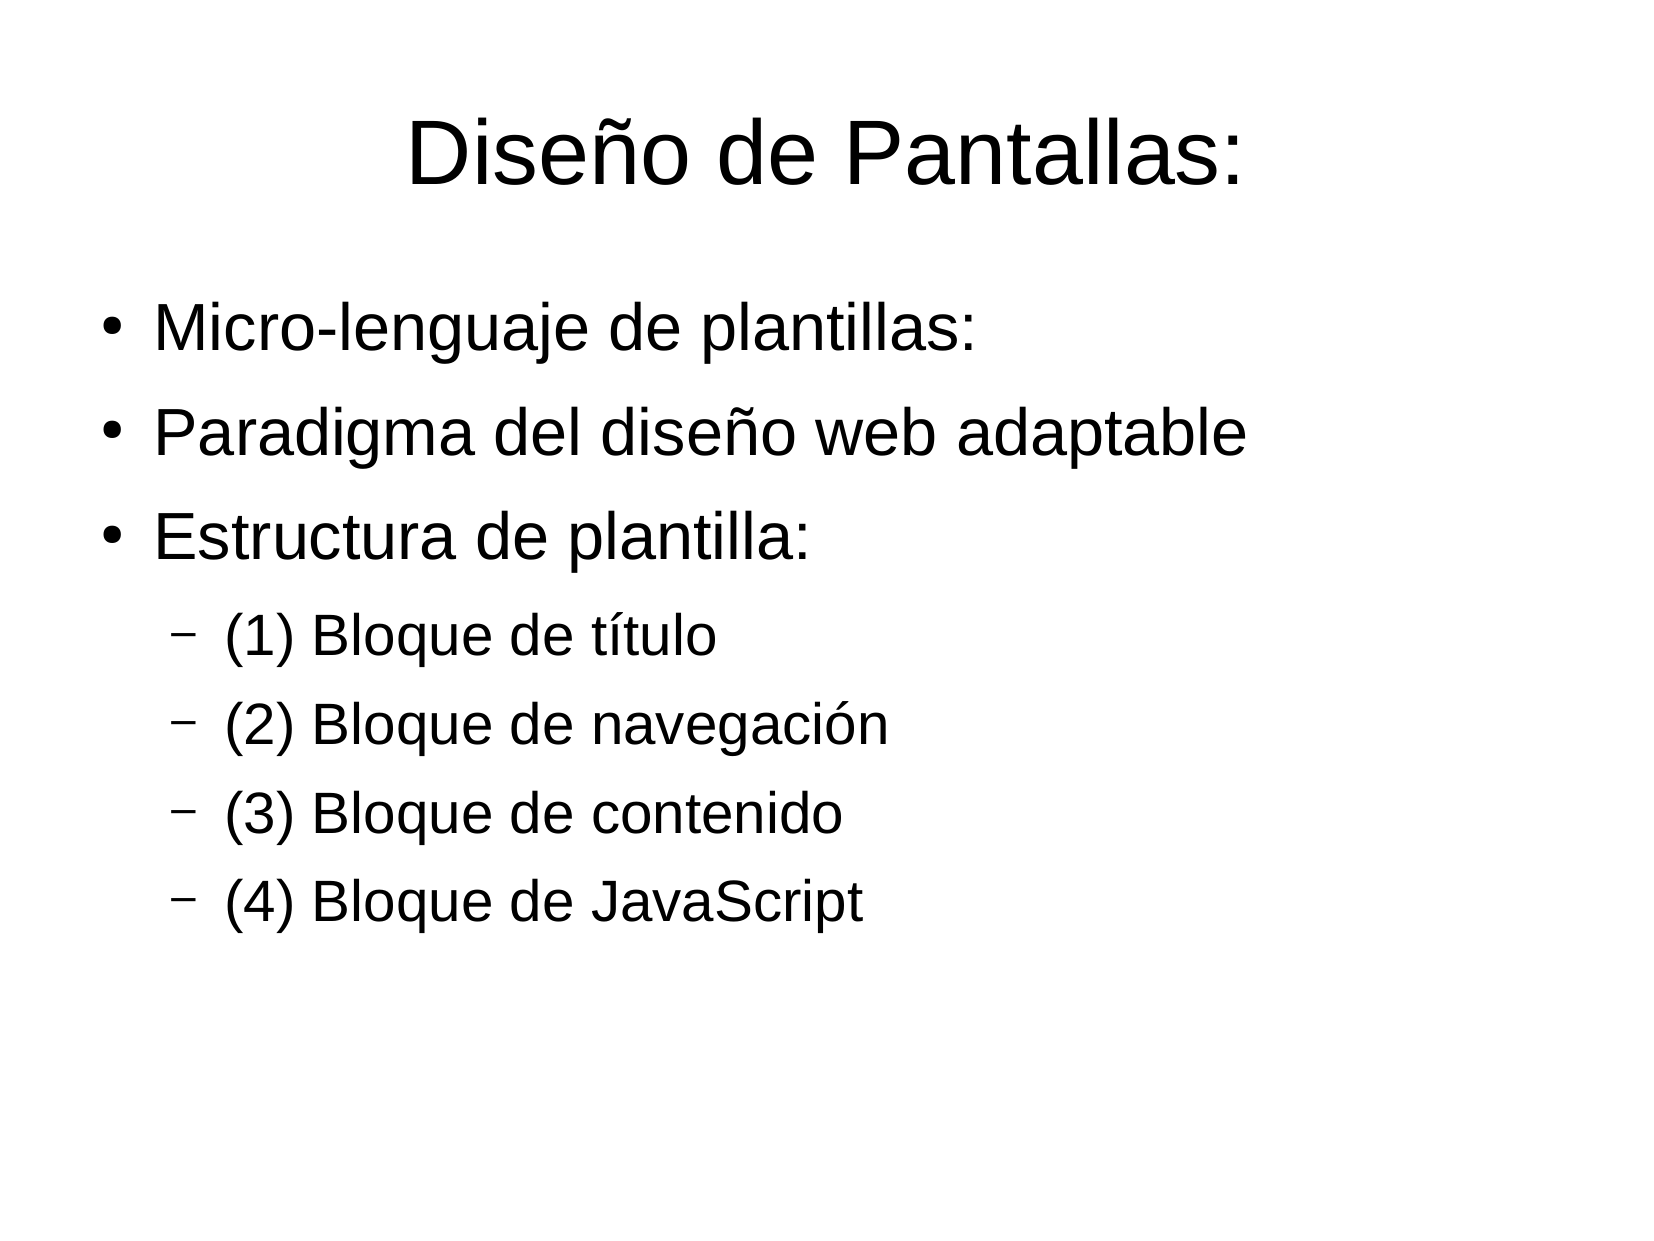

# Diseño de Pantallas:
Micro-lenguaje de plantillas:
Paradigma del diseño web adaptable
Estructura de plantilla:
(1) Bloque de título
(2) Bloque de navegación
(3) Bloque de contenido
(4) Bloque de JavaScript